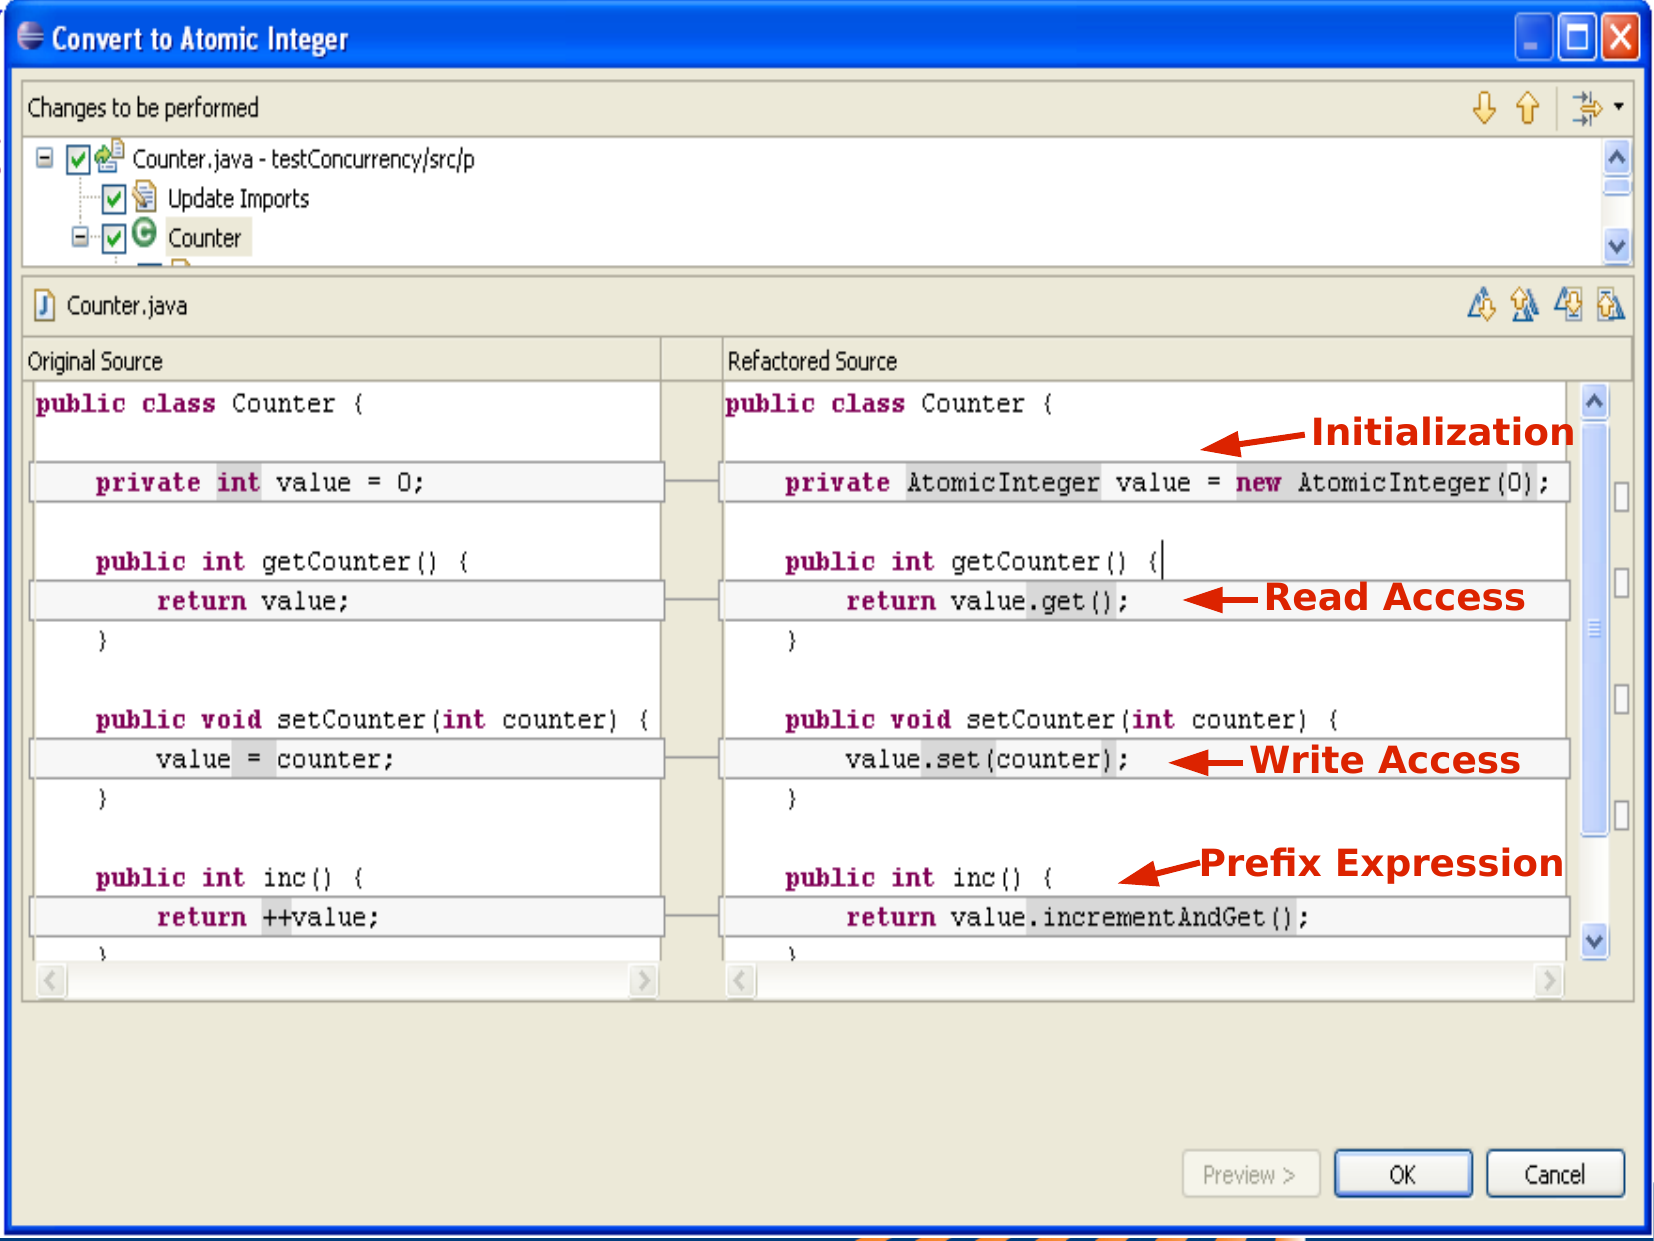

# Convert int to AtomicInteger
Initialization
Read Access
Write Access
Prefix Expression
10